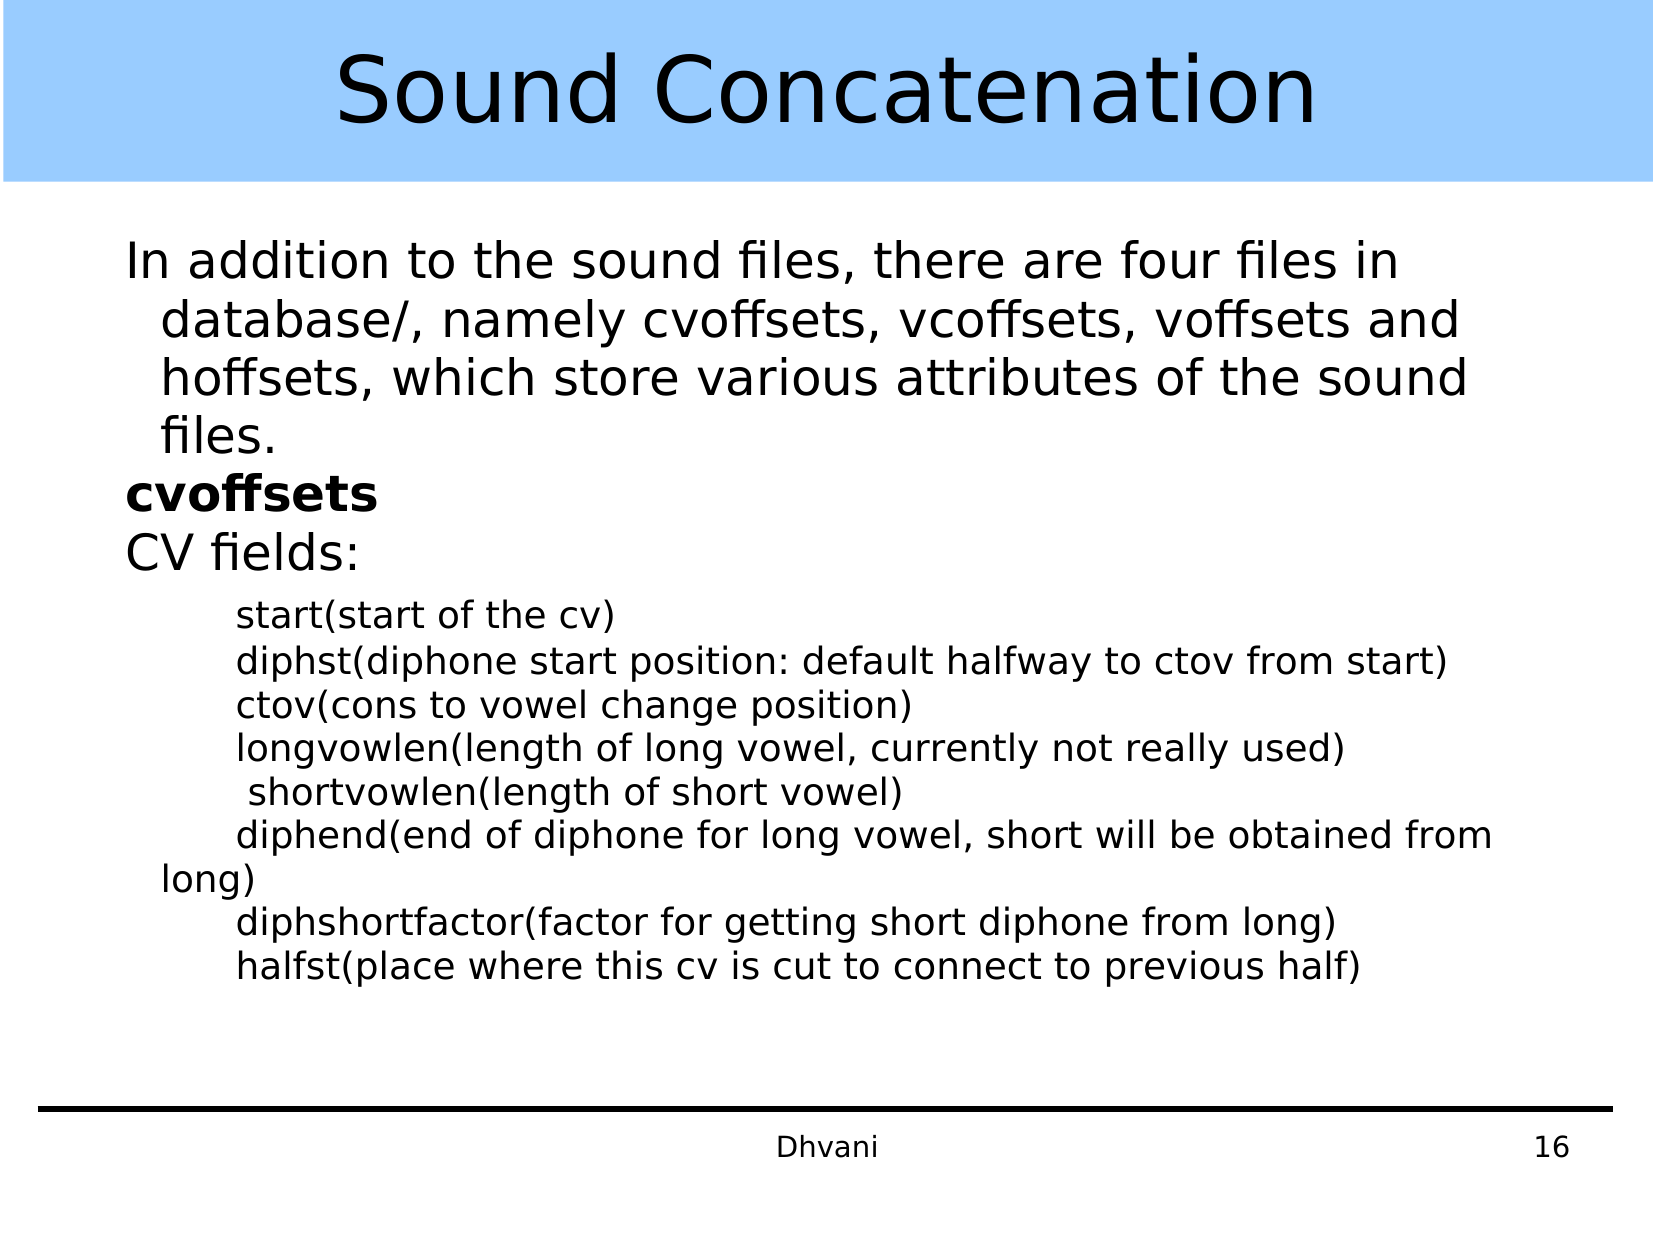

# Sound Concatenation
In addition to the sound files, there are four files in database/, namely cvoffsets, vcoffsets, voffsets and hoffsets, which store various attributes of the sound files.
cvoffsets
CV fields:
	start(start of the cv)
	diphst(diphone start position: default halfway to ctov from start)
	ctov(cons to vowel change position)
	longvowlen(length of long vowel, currently not really used)
	 shortvowlen(length of short vowel)
	diphend(end of diphone for long vowel, short will be obtained from long)
	diphshortfactor(factor for getting short diphone from long) 				halfst(place where this cv is cut to connect to previous half)
Dhvani
16